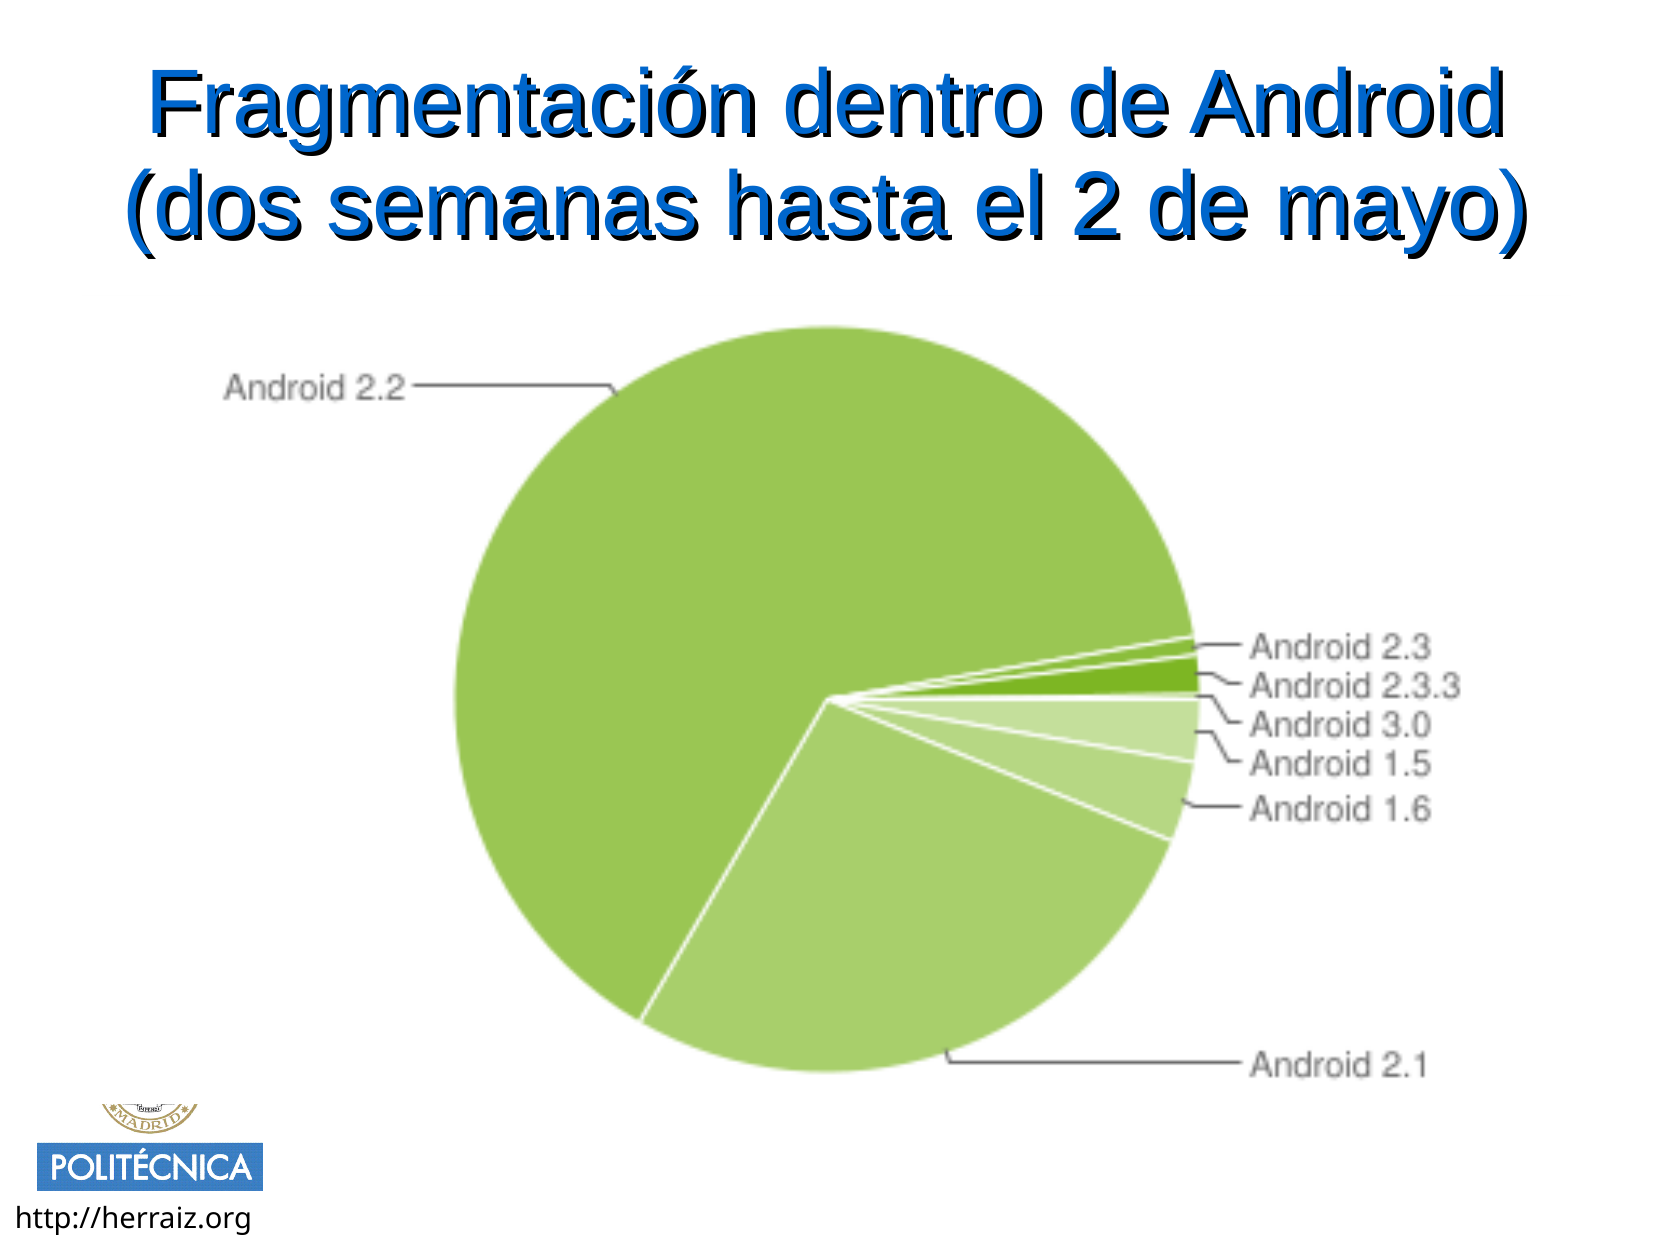

# Fragmentación dentro de Android (dos semanas hasta el 2 de mayo)